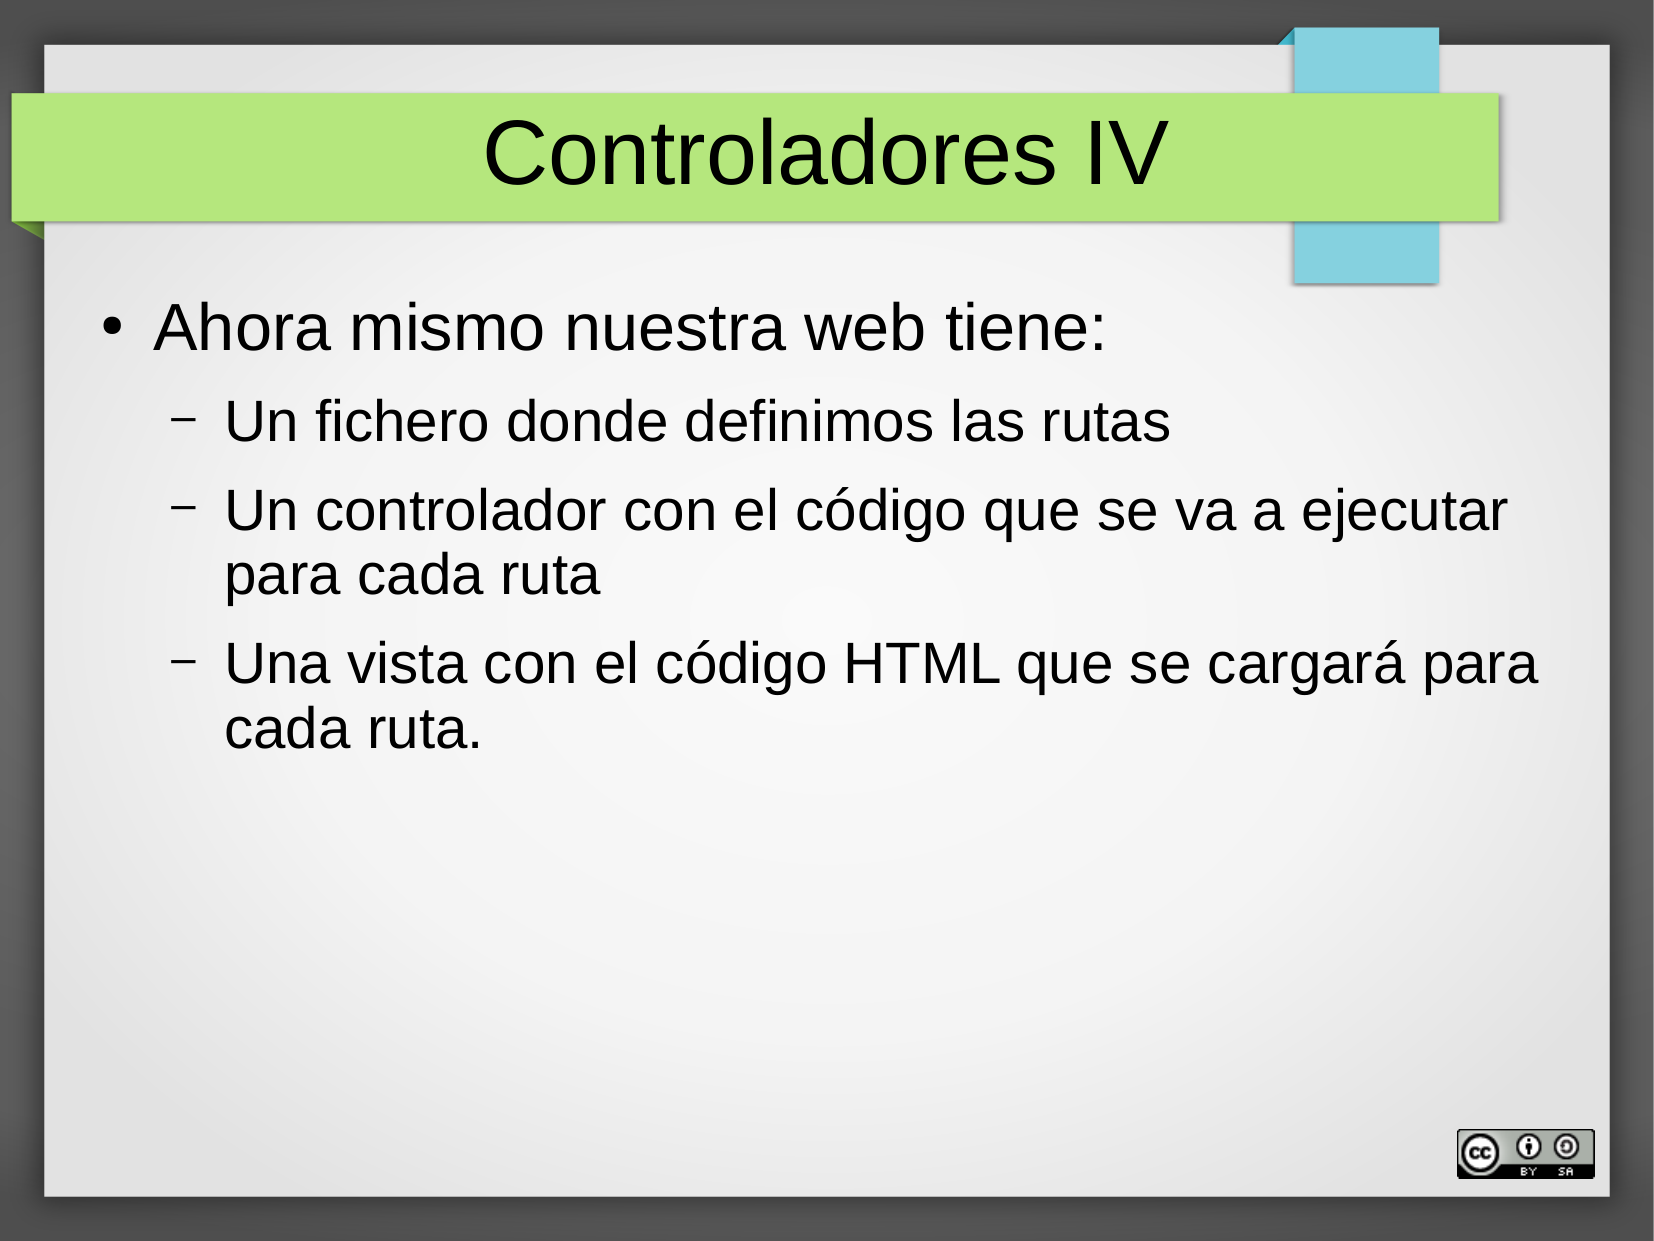

# Controladores IV
Ahora mismo nuestra web tiene:
Un fichero donde definimos las rutas
Un controlador con el código que se va a ejecutar para cada ruta
Una vista con el código HTML que se cargará para cada ruta.